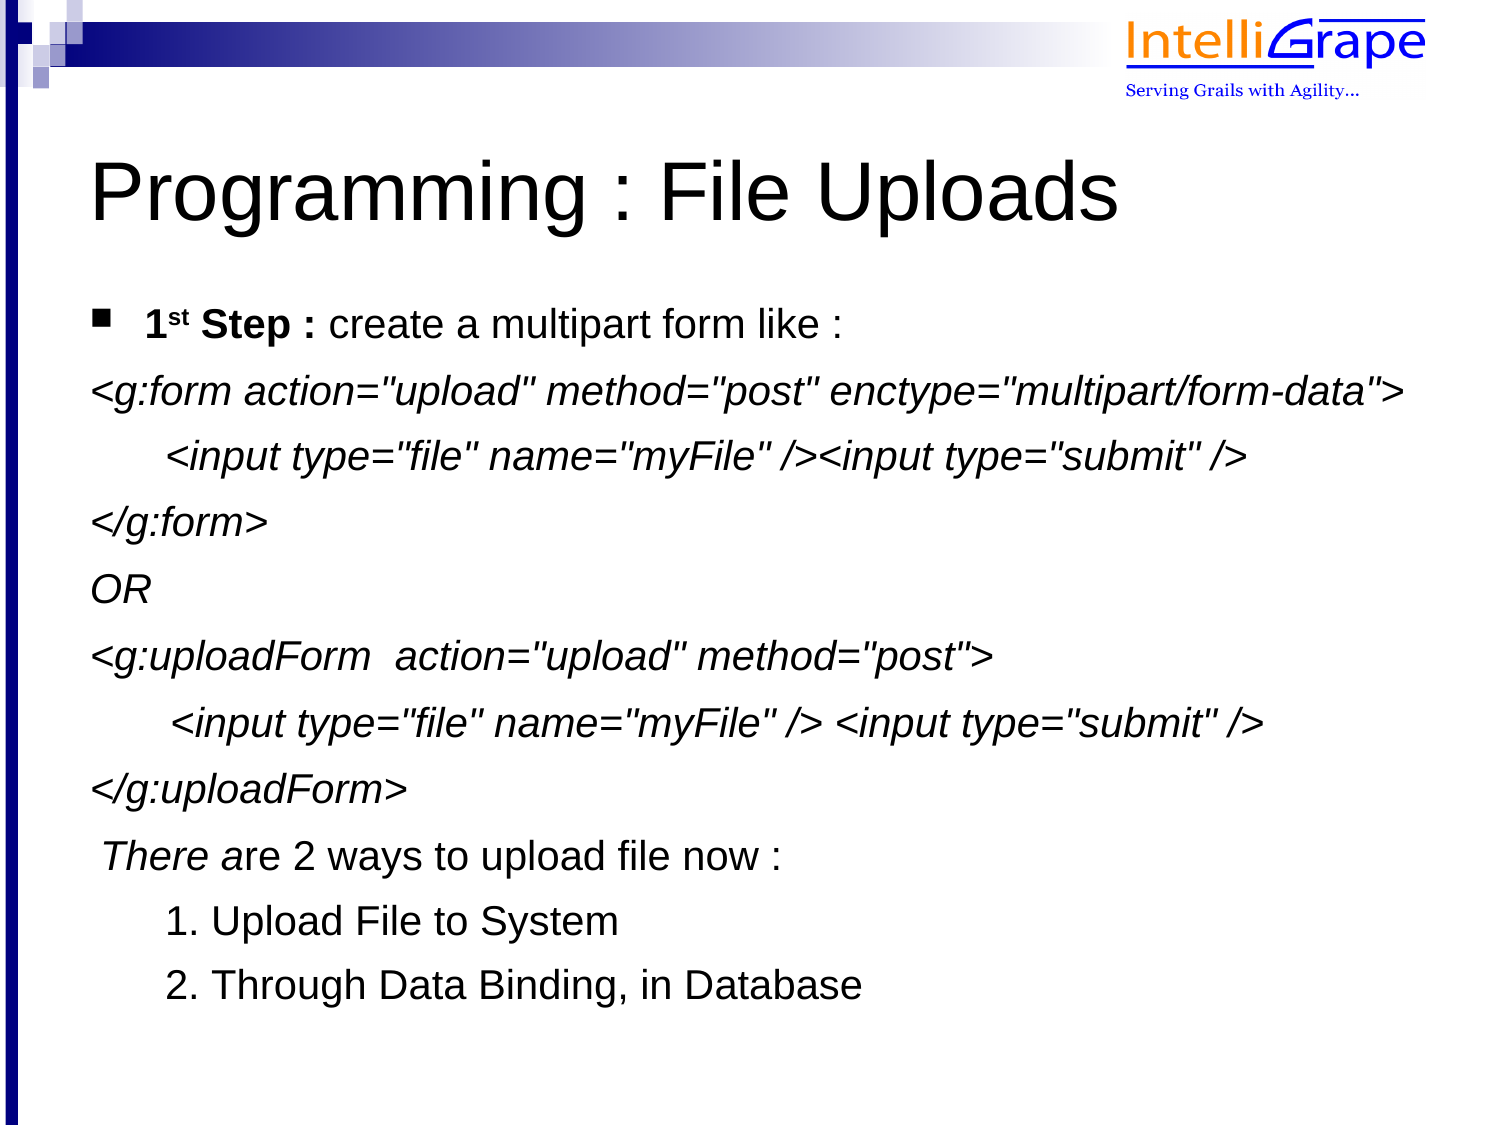

# Programming : File Uploads
1st Step : create a multipart form like :
<g:form action="upload" method="post" enctype="multipart/form-data">
<input type="file" name="myFile" /><input type="submit" />
</g:form>
OR
<g:uploadForm action="upload" method="post">
 <input type="file" name="myFile" /> <input type="submit" />
</g:uploadForm>
There are 2 ways to upload file now :
1. Upload File to System
2. Through Data Binding, in Database